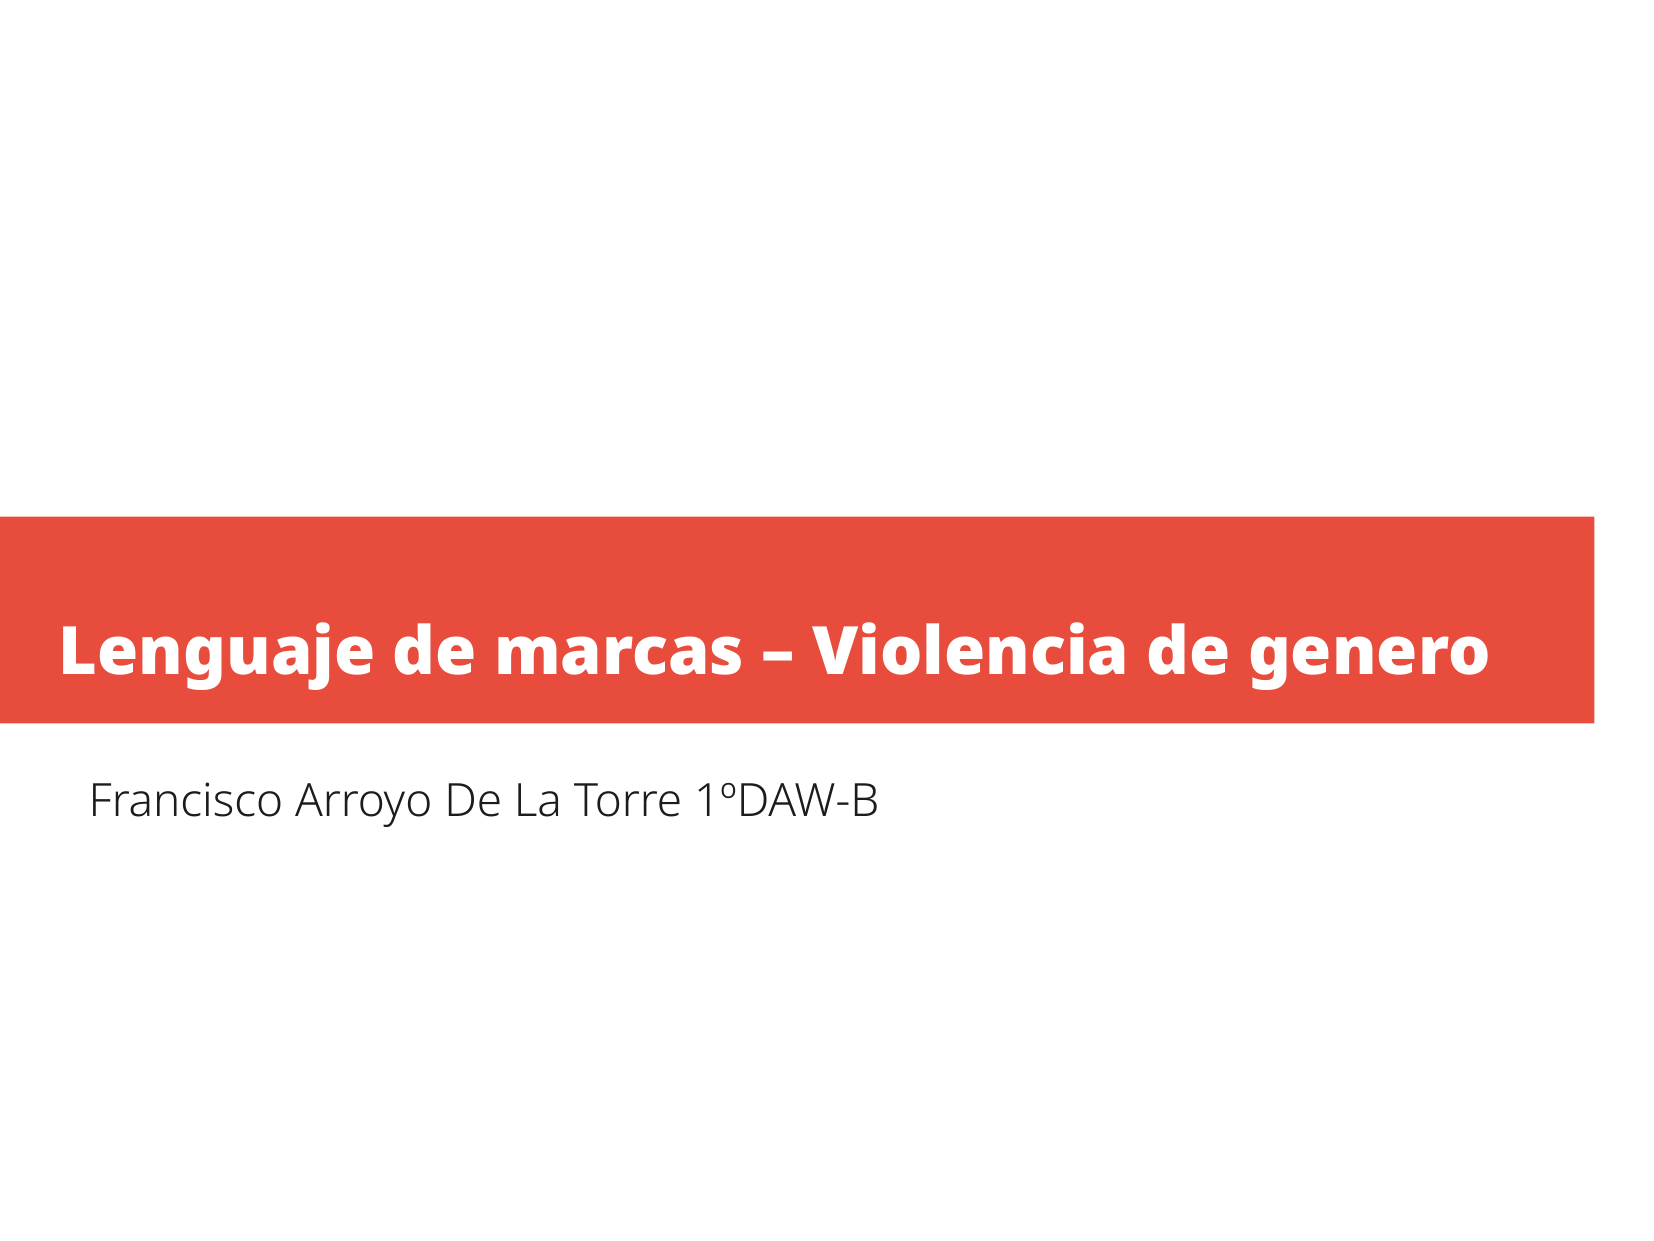

# Lenguaje de marcas – Violencia de genero
Francisco Arroyo De La Torre 1ºDAW-B